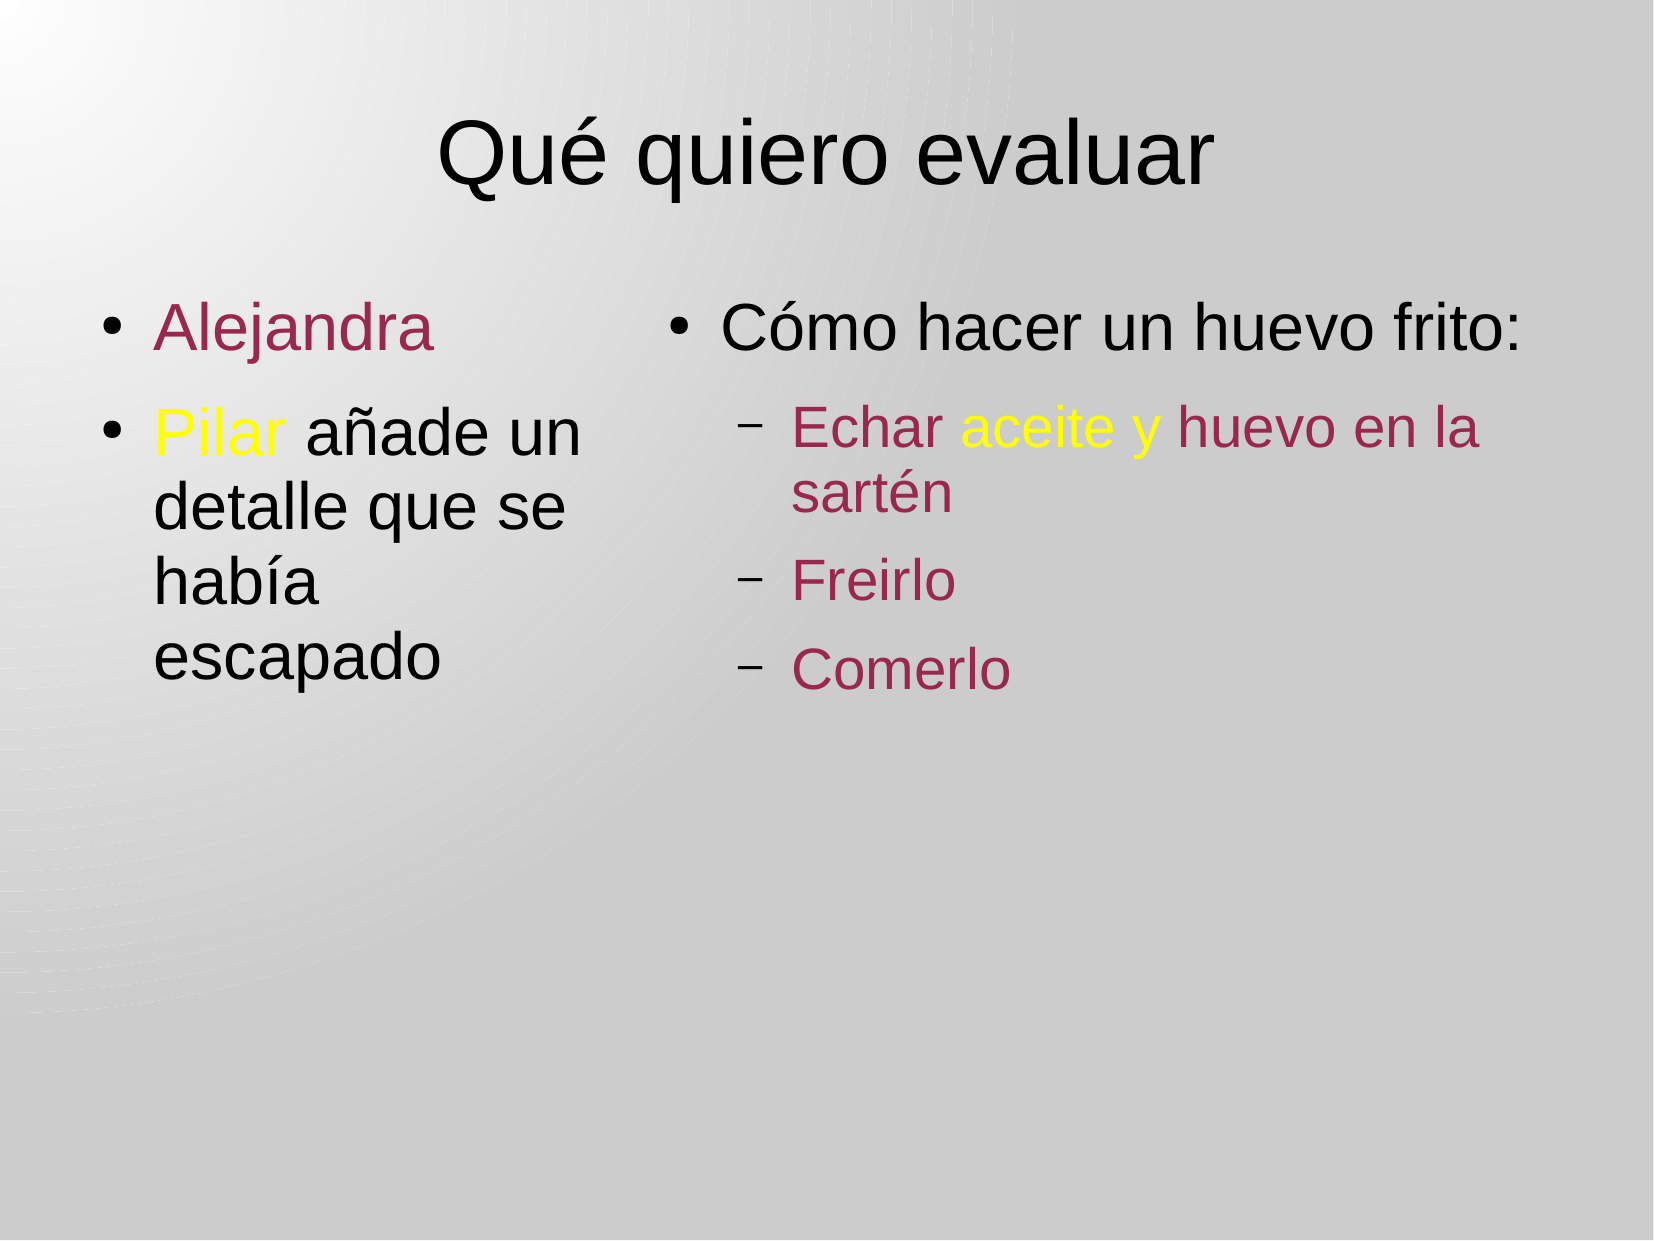

# Qué quiero evaluar
Alejandra
Pilar añade un detalle que se había escapado
Cómo hacer un huevo frito:
Echar aceite y huevo en la sartén
Freirlo
Comerlo